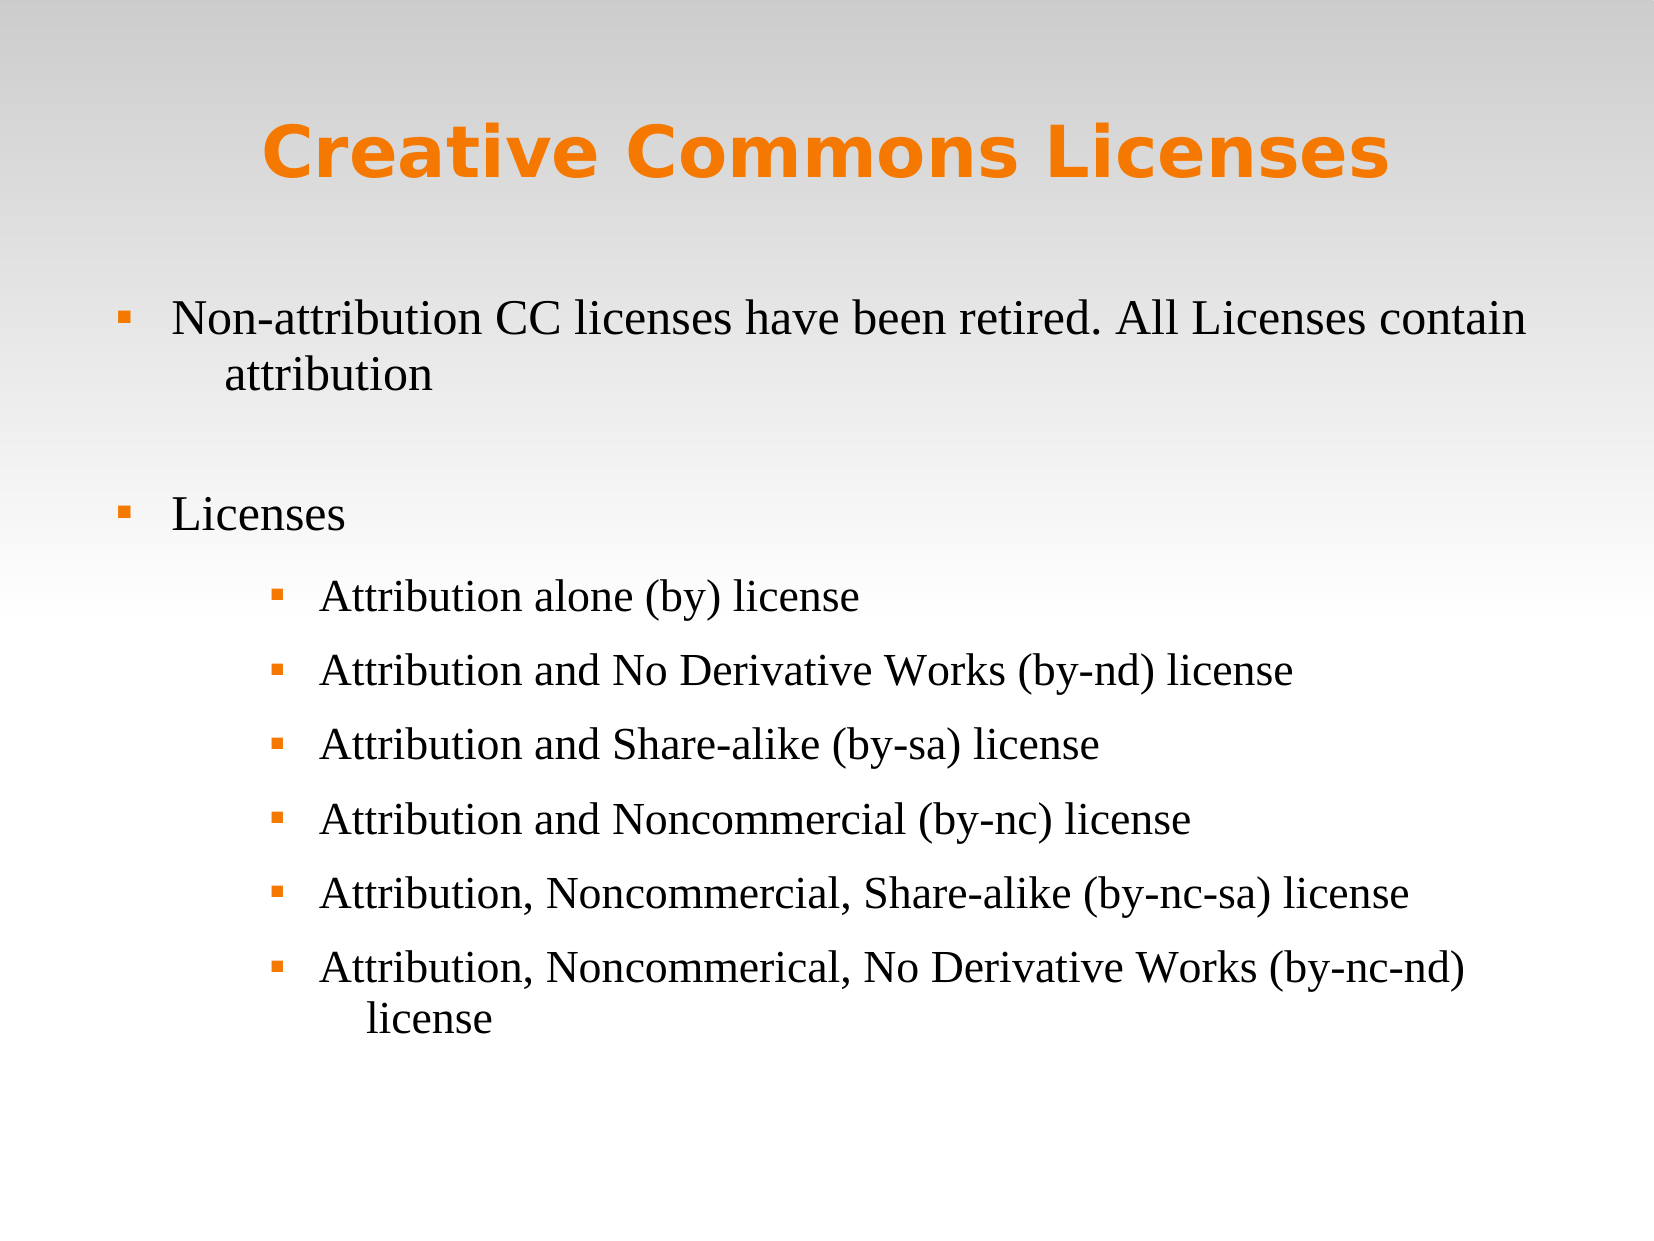

# Creative Commons Licenses
Non-attribution CC licenses have been retired. All Licenses contain attribution
Licenses
Attribution alone (by) license
Attribution and No Derivative Works (by-nd) license
Attribution and Share-alike (by-sa) license
Attribution and Noncommercial (by-nc) license
Attribution, Noncommercial, Share-alike (by-nc-sa) license
Attribution, Noncommerical, No Derivative Works (by-nc-nd) license